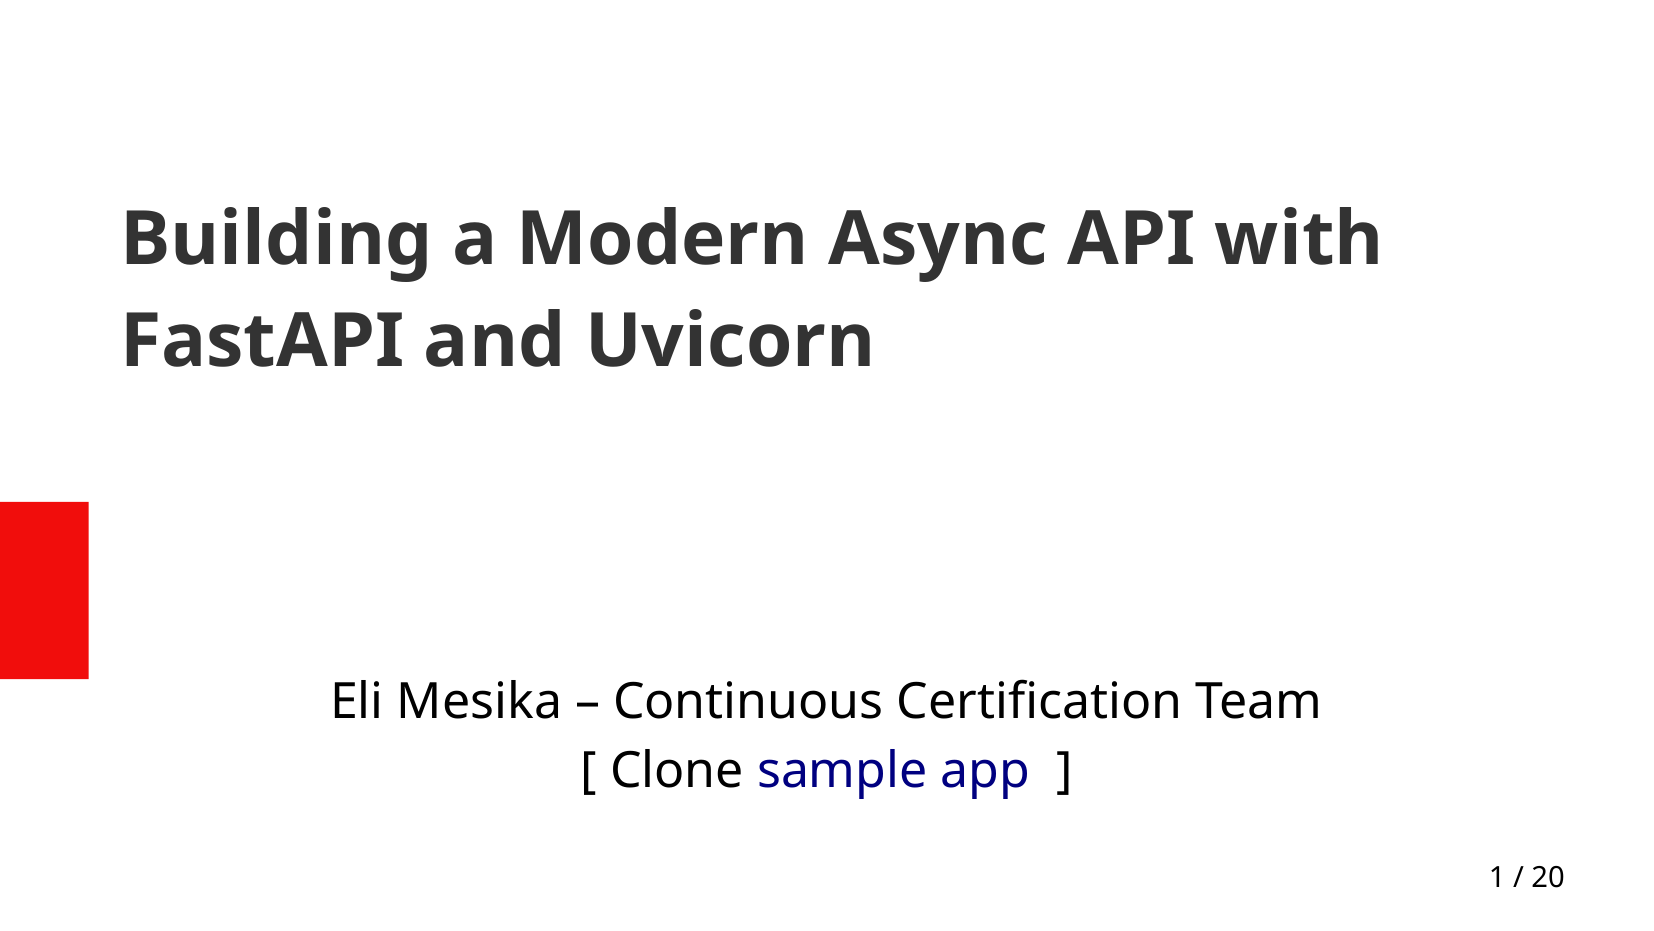

# Building a Modern Async API with FastAPI and Uvicorn
Eli Mesika – Continuous Certification Team
[ Clone sample app ]
1